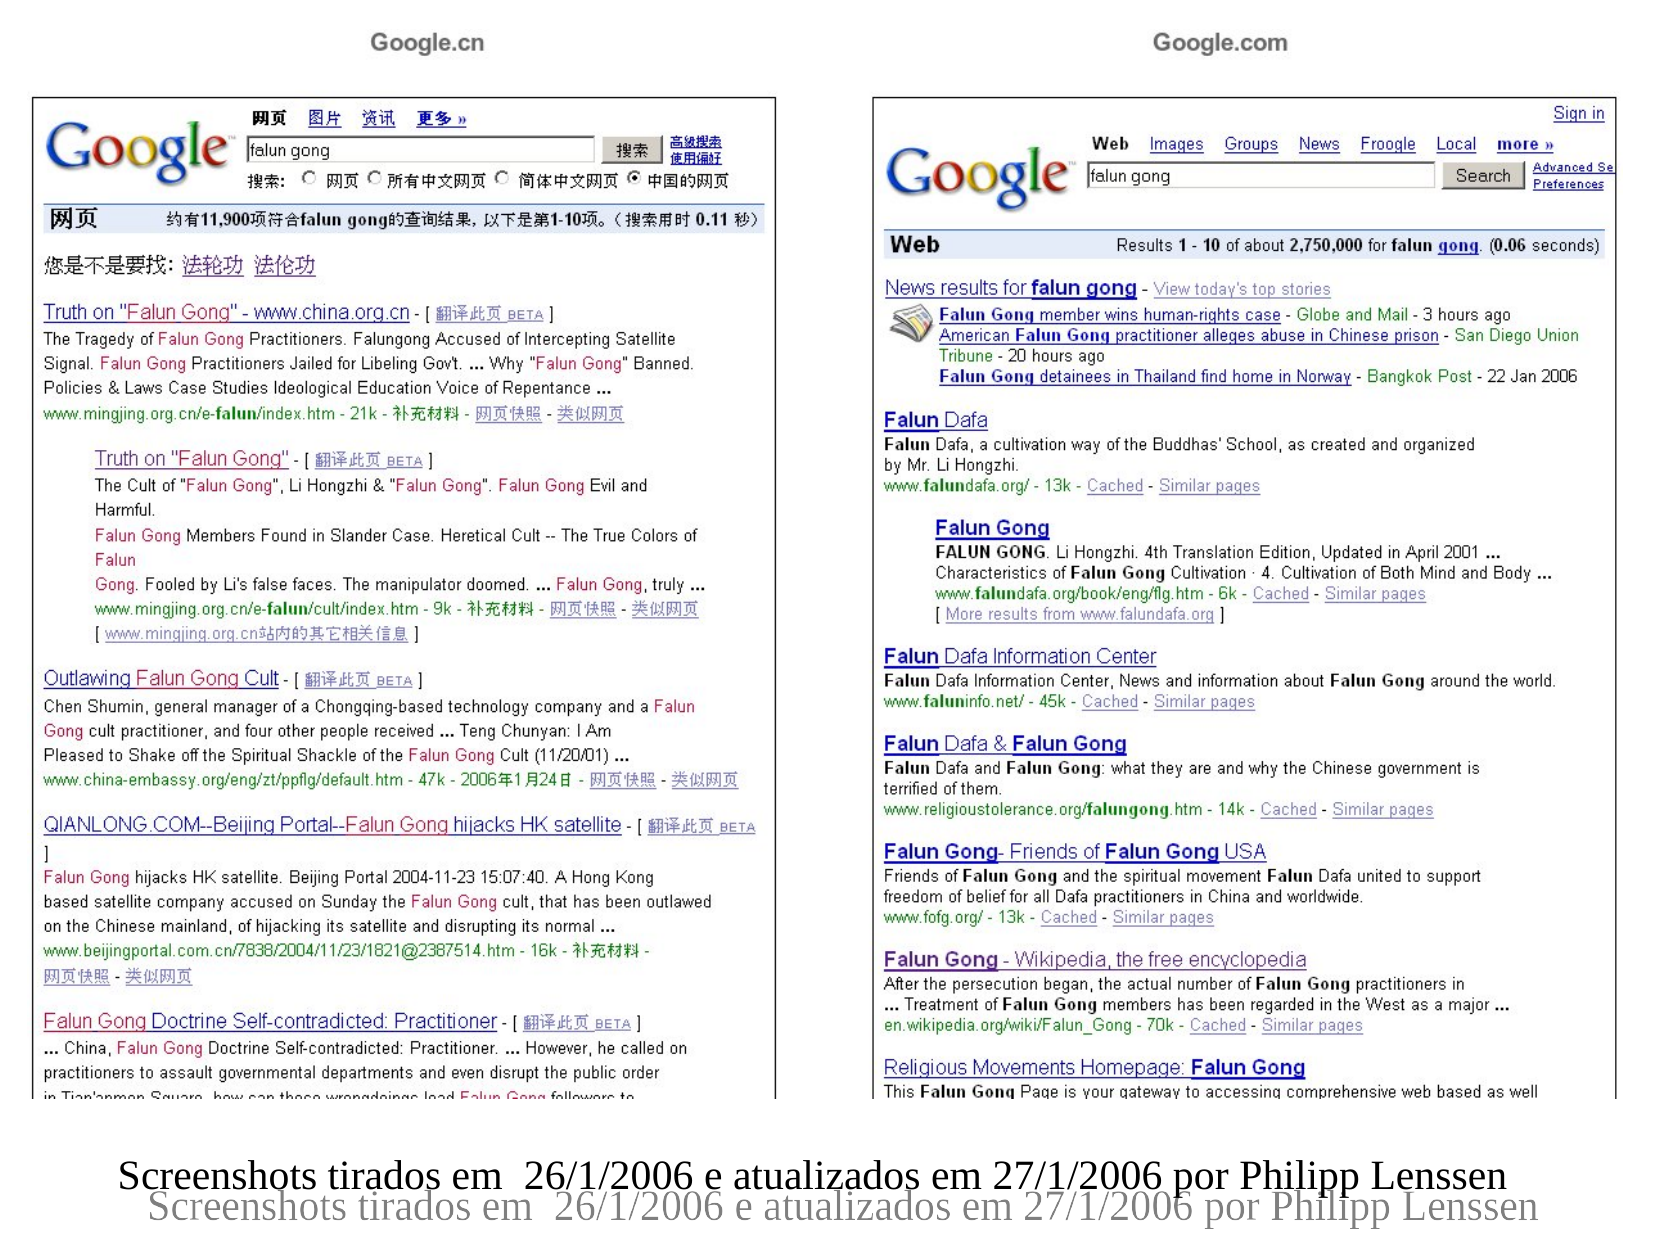

Screenshots tirados em 26/1/2006 e atualizados em 27/1/2006 por Philipp Lenssen